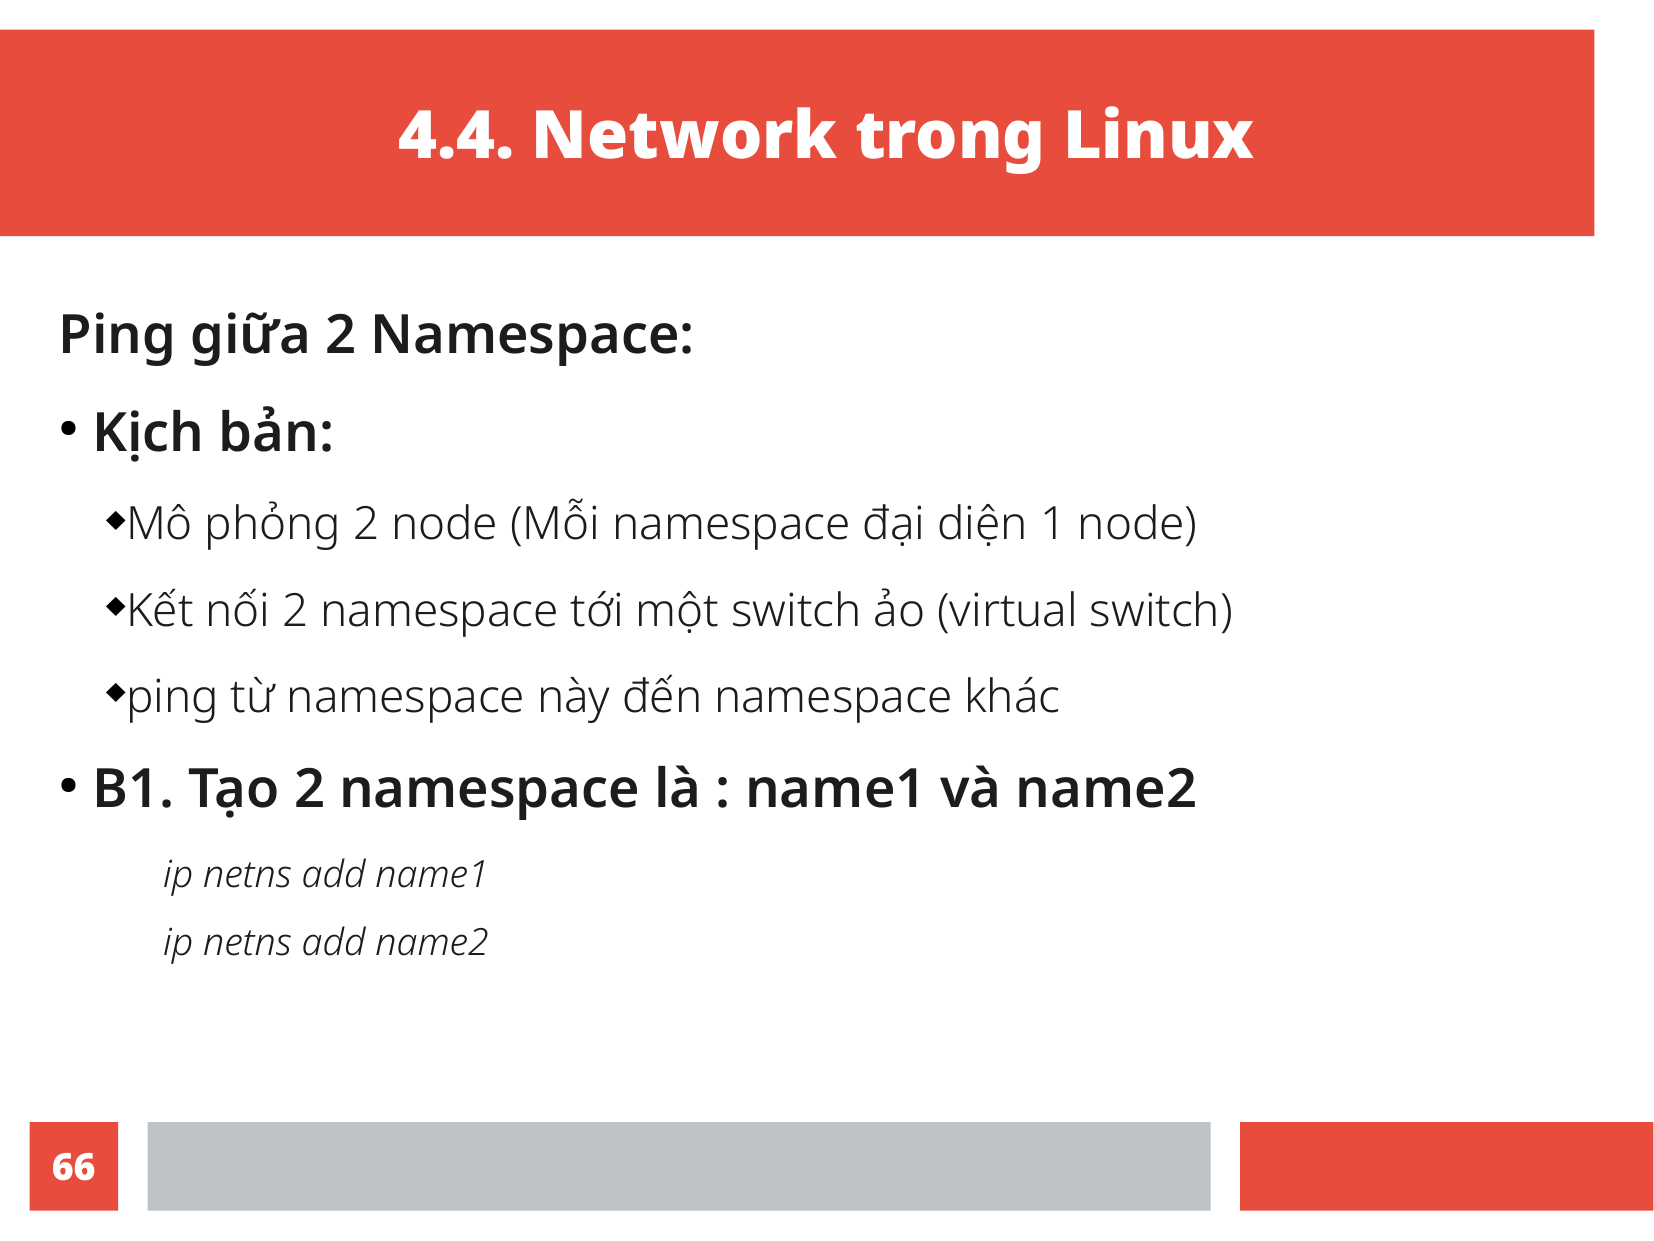

# 4.4. Network trong Linux
Ping giữa 2 Namespace:
 Kịch bản:
Mô phỏng 2 node (Mỗi namespace đại diện 1 node)
Kết nối 2 namespace tới một switch ảo (virtual switch)
ping từ namespace này đến namespace khác
 B1. Tạo 2 namespace là : name1 và name2
ip netns add name1
ip netns add name2
66